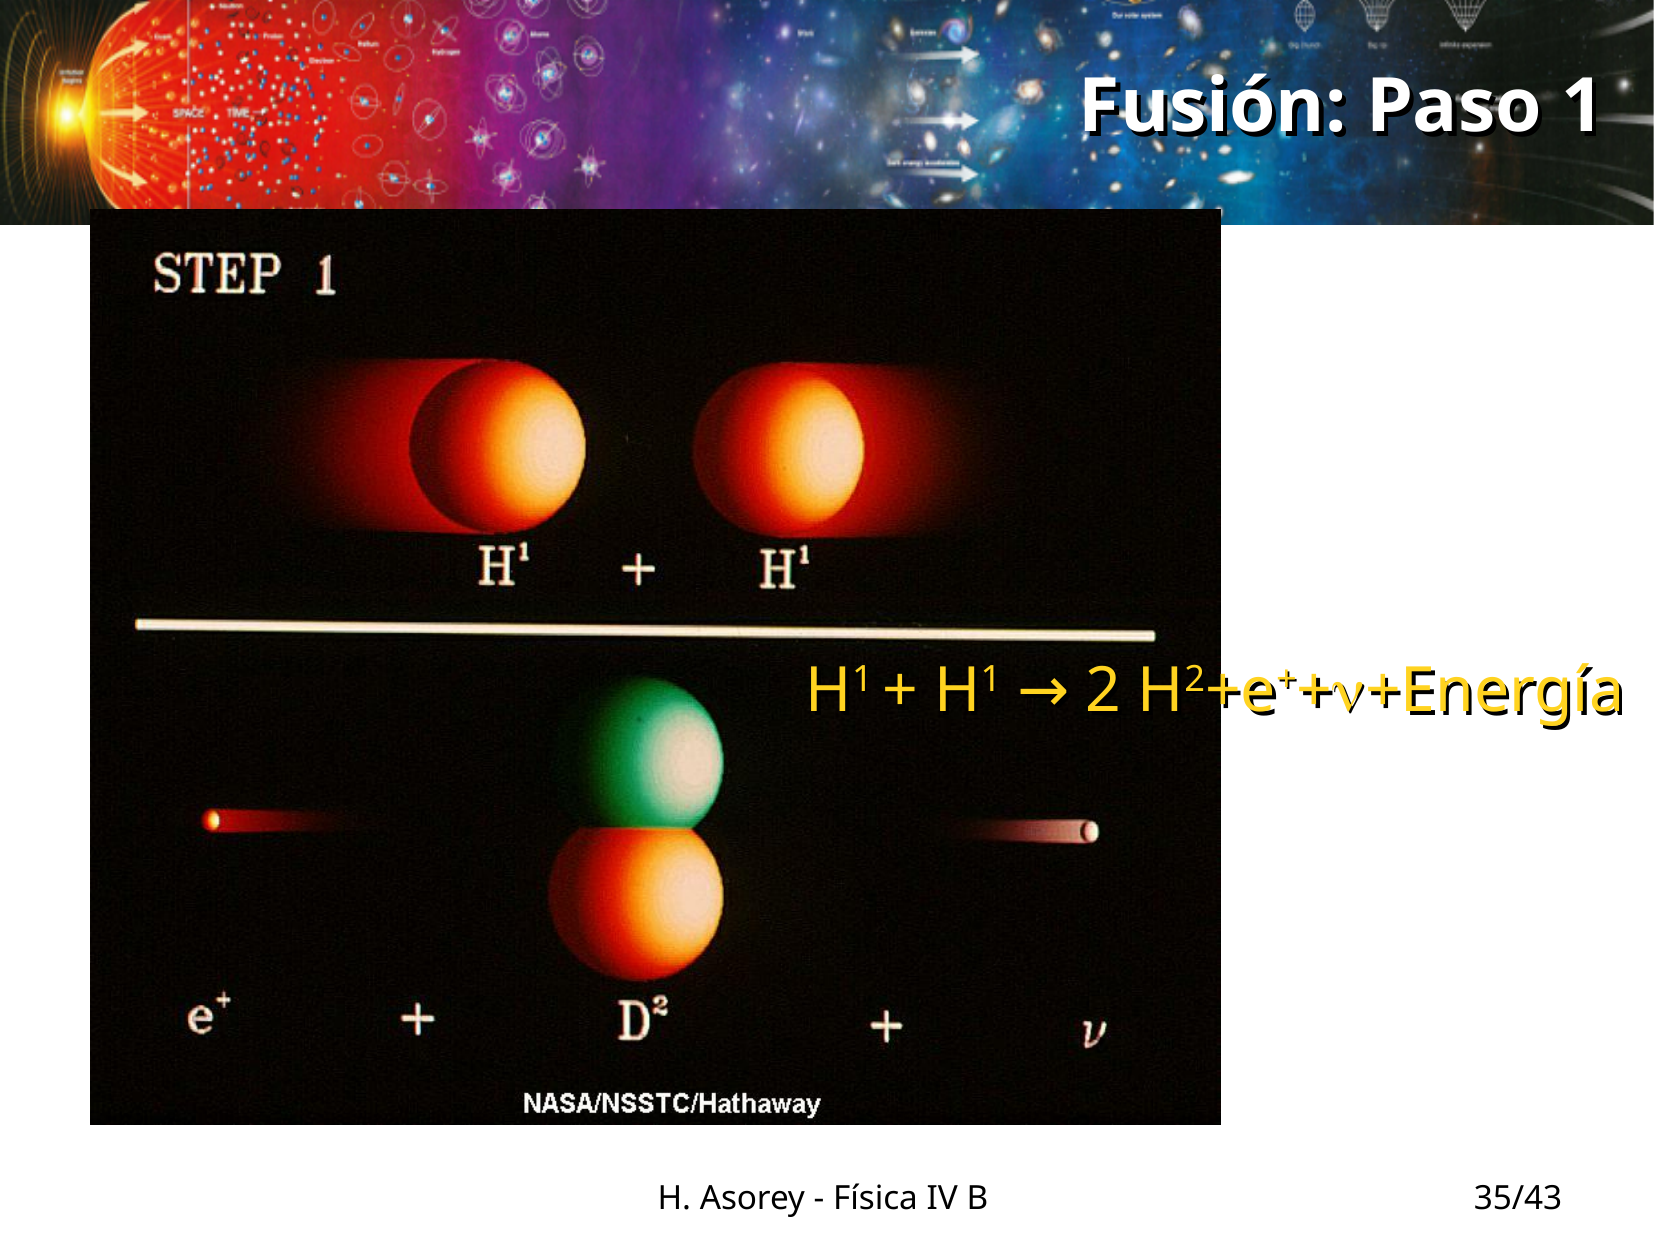

# Fusión: Paso 1
H1 + H1 → 2 H2+e++n+Energía
H. Asorey - Física IV B
35